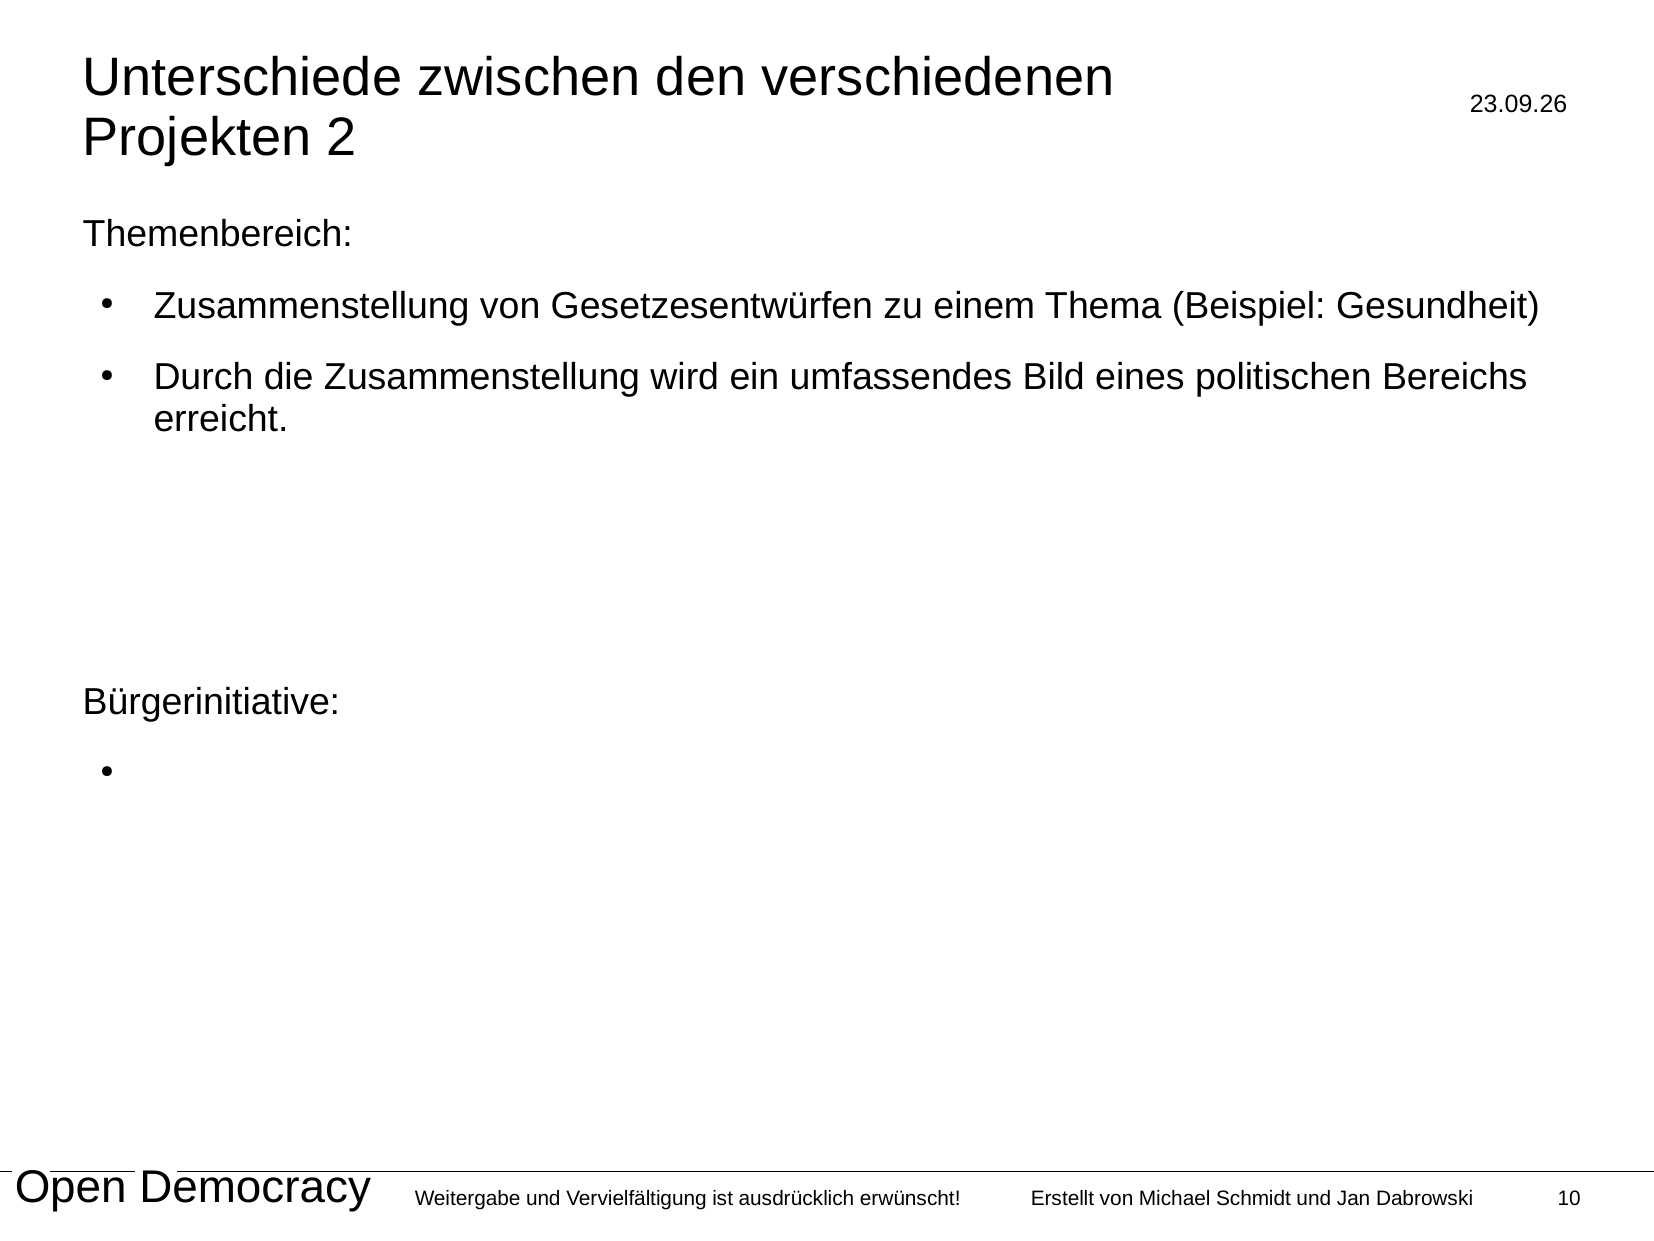

# Unterschiede zwischen den verschiedenen Projekten 2
Themenbereich:
Zusammenstellung von Gesetzesentwürfen zu einem Thema (Beispiel: Gesundheit)
Durch die Zusammenstellung wird ein umfassendes Bild eines politischen Bereichs erreicht.
Bürgerinitiative: